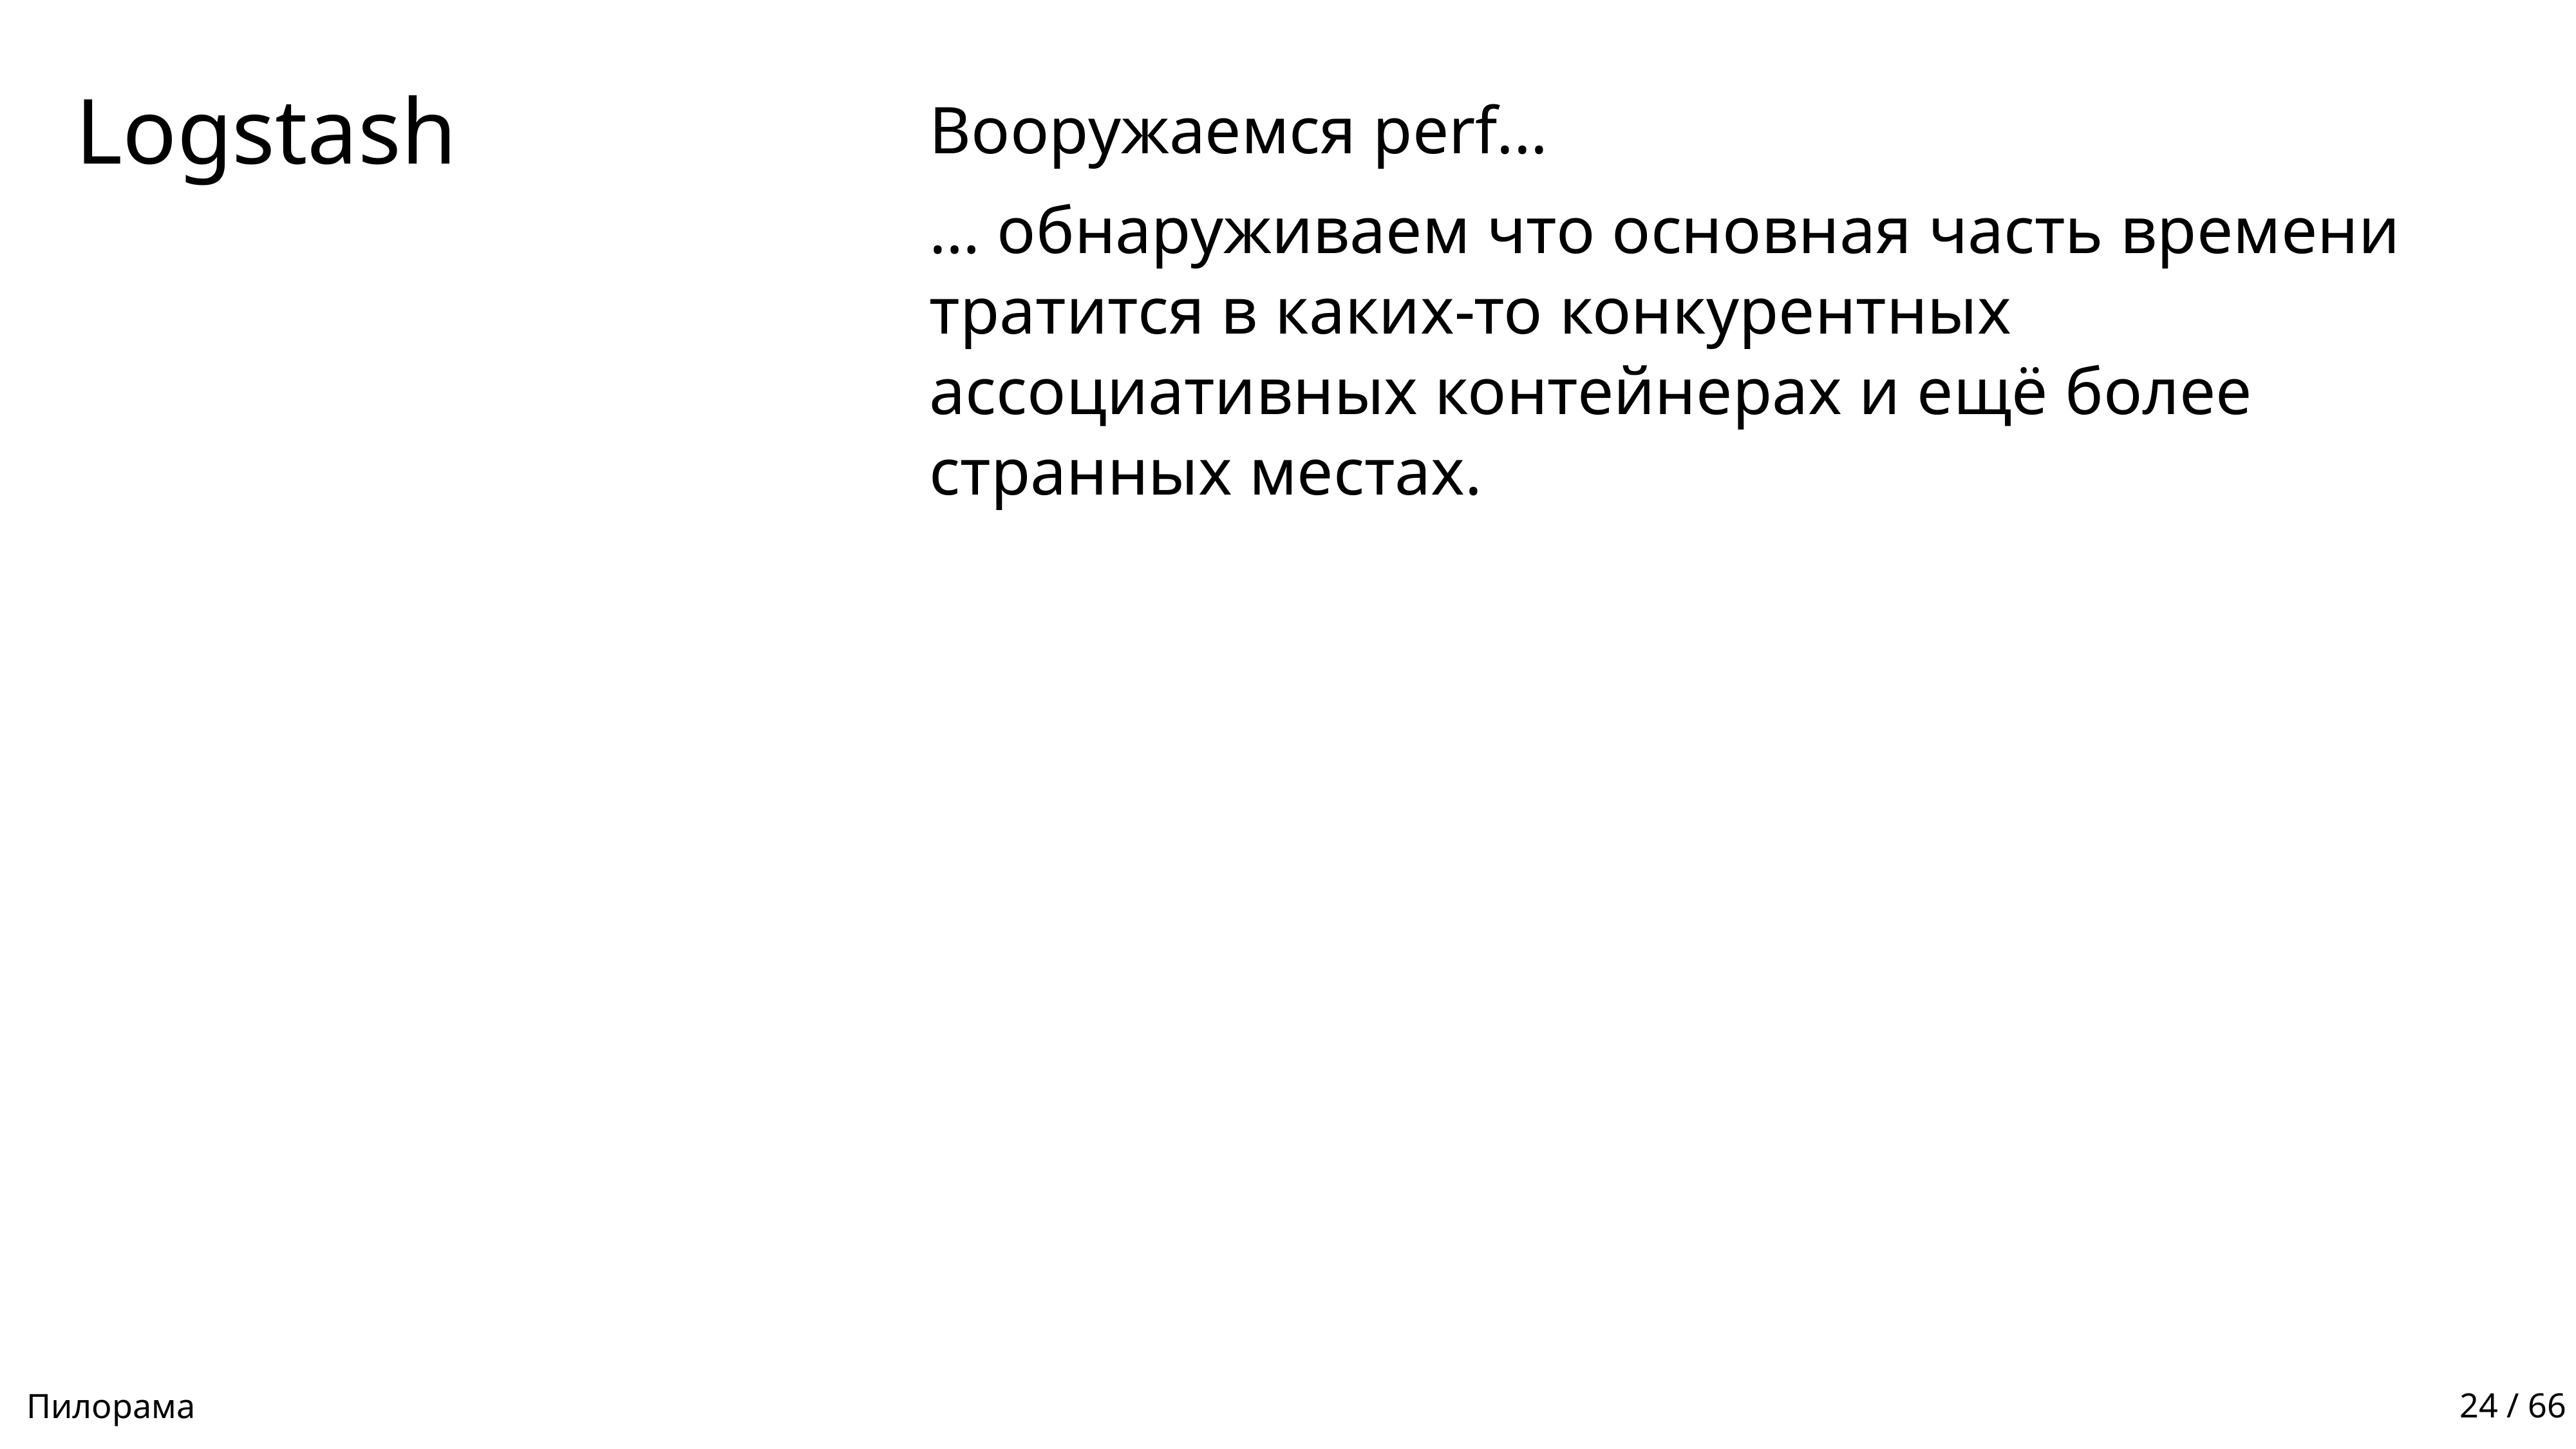

# Logstash
Вооружаемся perf...
… обнаруживаем что основная часть времени тратится в каких-то конкурентных ассоциативных контейнерах и ещё более странных местах.
Пилорама